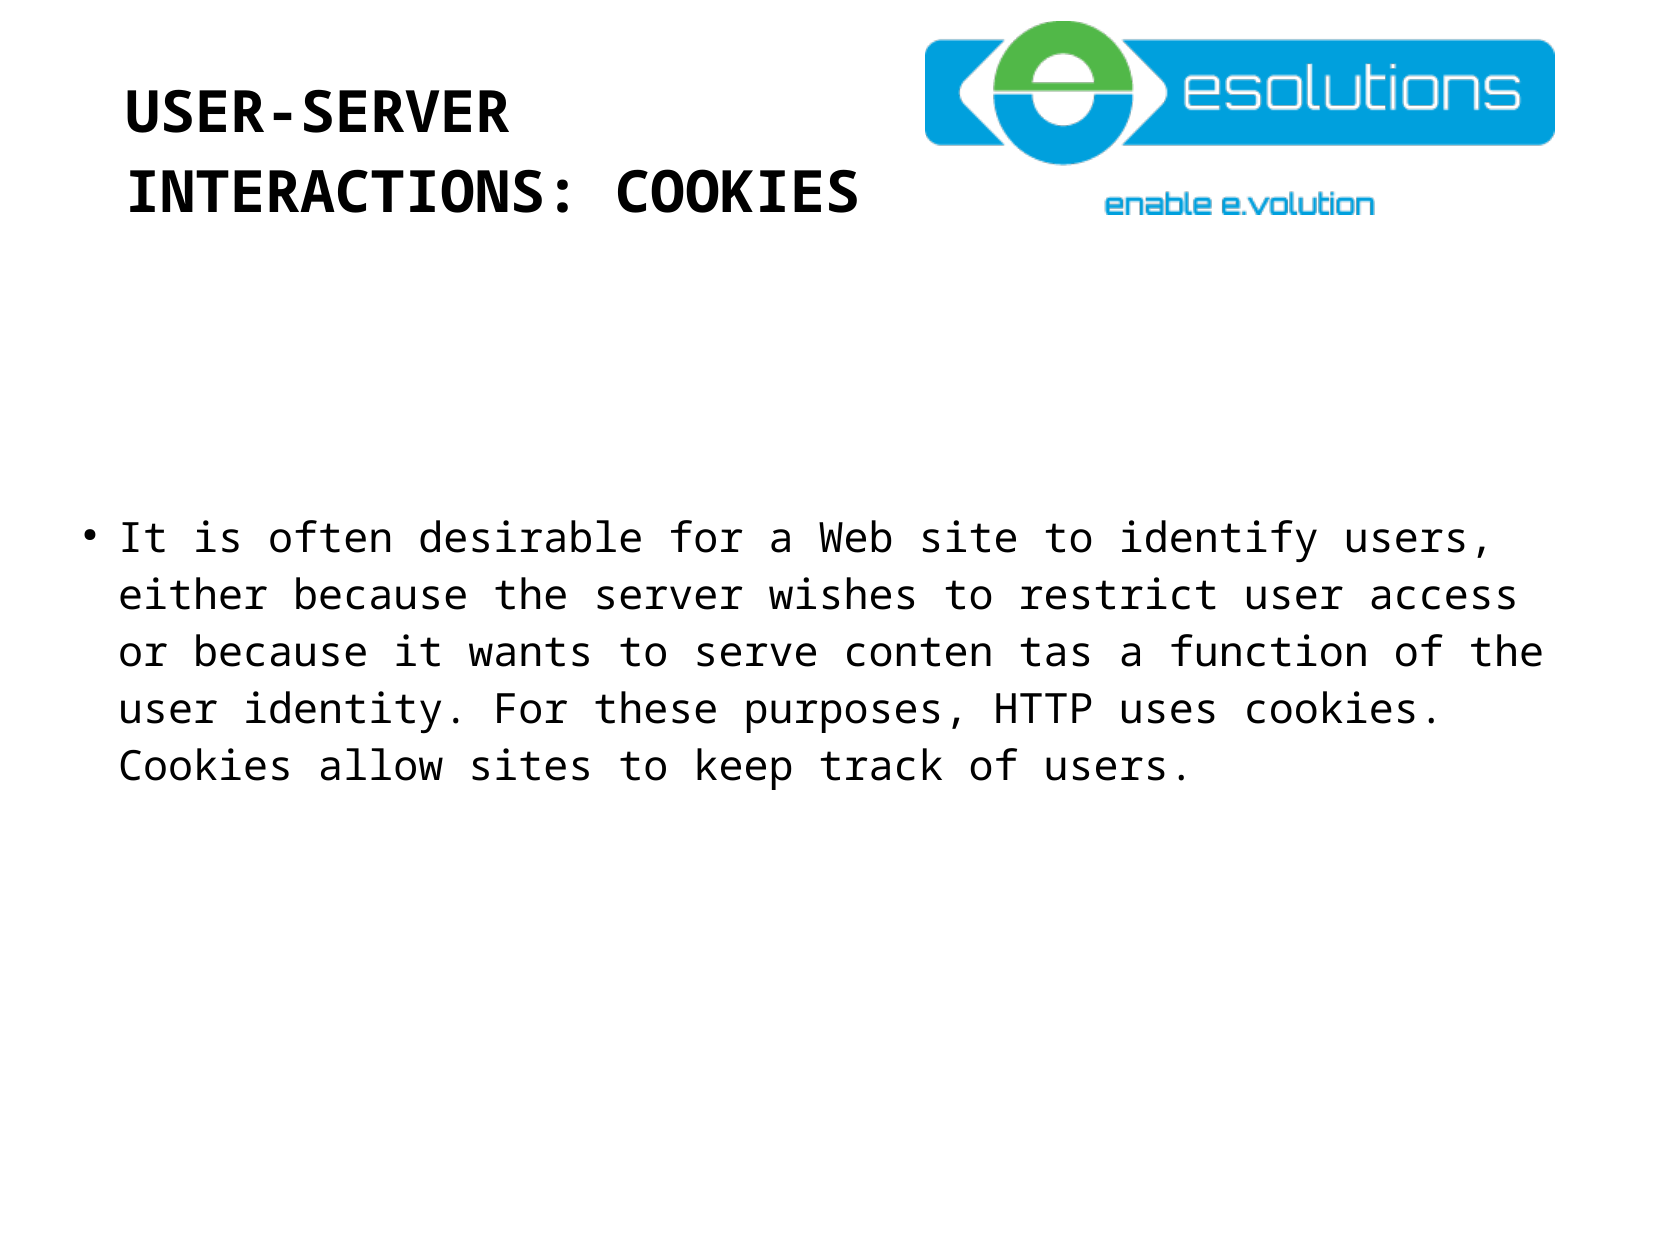

USER-SERVER INTERACTIONS: COOKIES
# It is often desirable for a Web site to identify users, either because the server wishes to restrict user access or because it wants to serve conten tas a function of the user identity. For these purposes, HTTP uses cookies. Cookies allow sites to keep track of users.